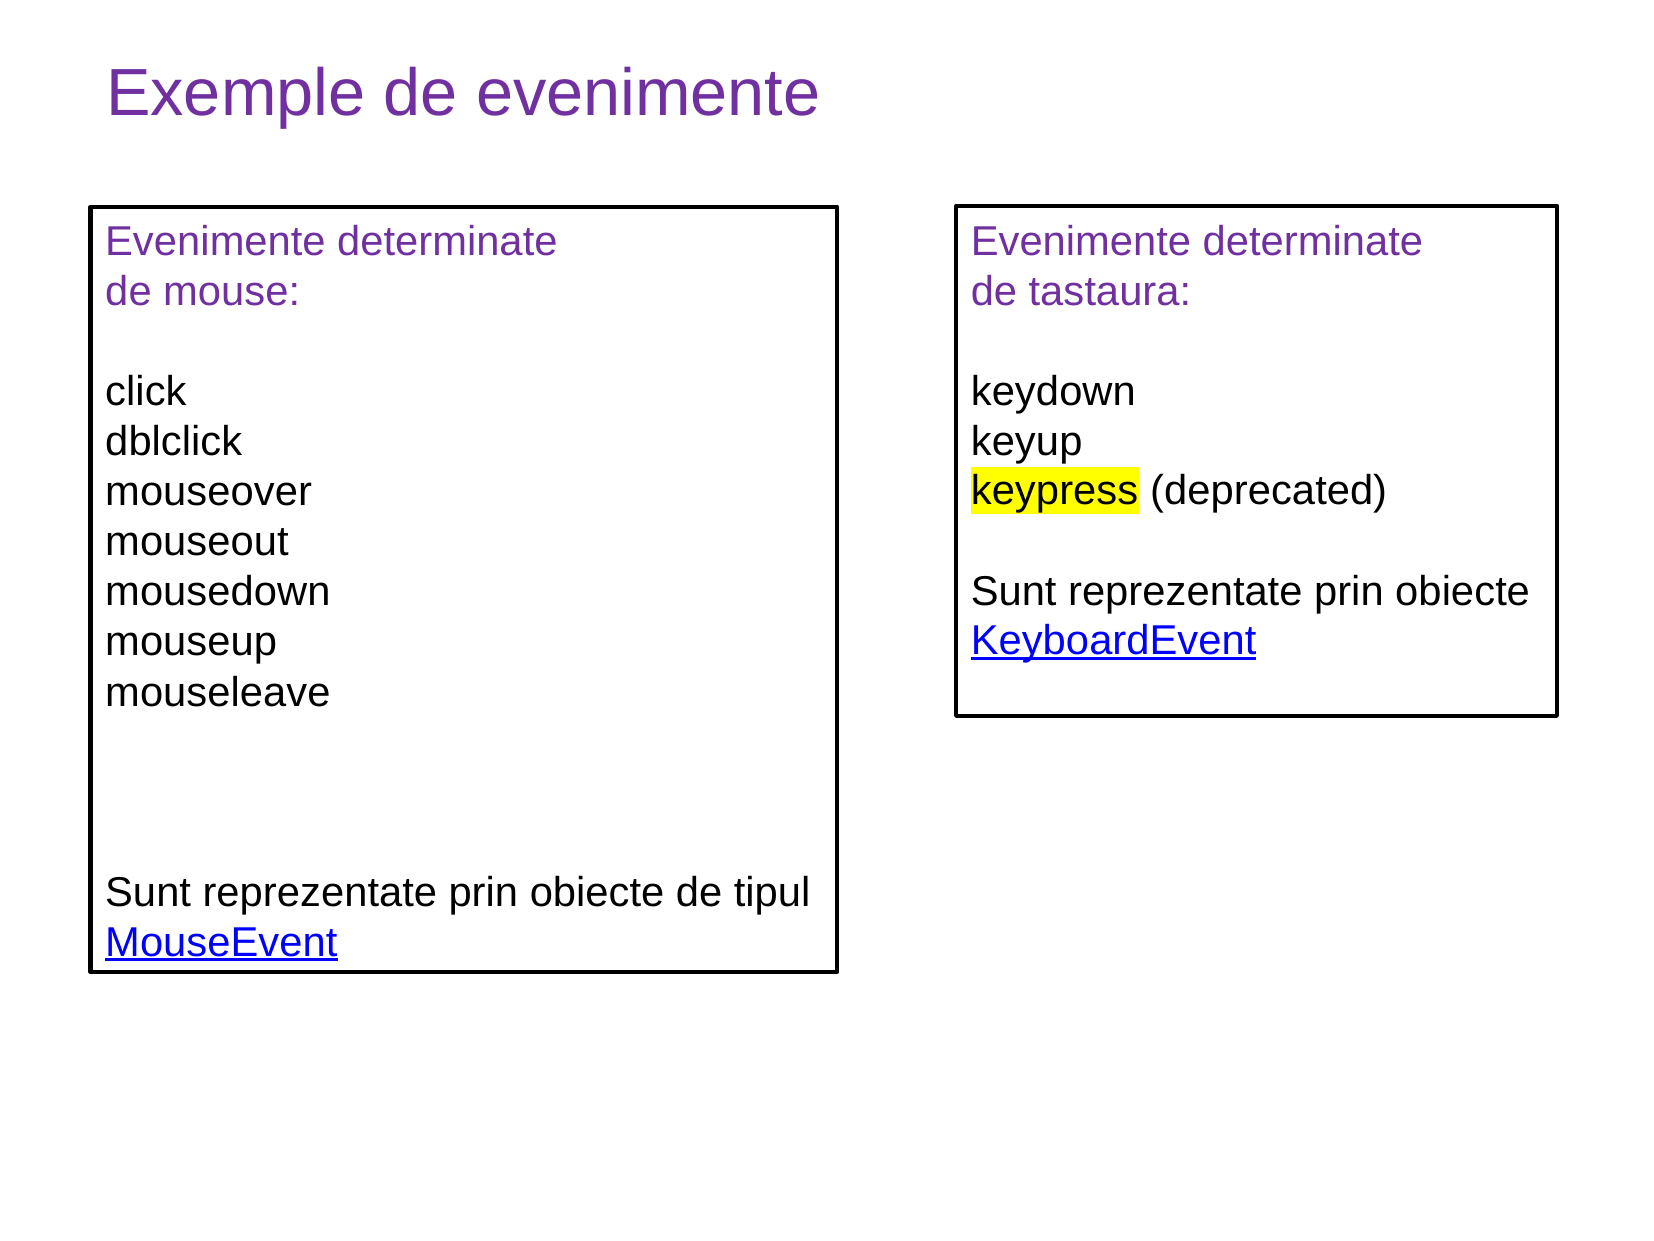

Exemple de evenimente
Evenimente determinate
de tastaura:
keydown
keyup
keypress (deprecated)
Sunt reprezentate prin obiecte
KeyboardEvent
Evenimente determinate
de mouse:
click
dblclick
mouseover
mouseout
mousedown
mouseup
mouseleave
Sunt reprezentate prin obiecte de tipul
MouseEvent